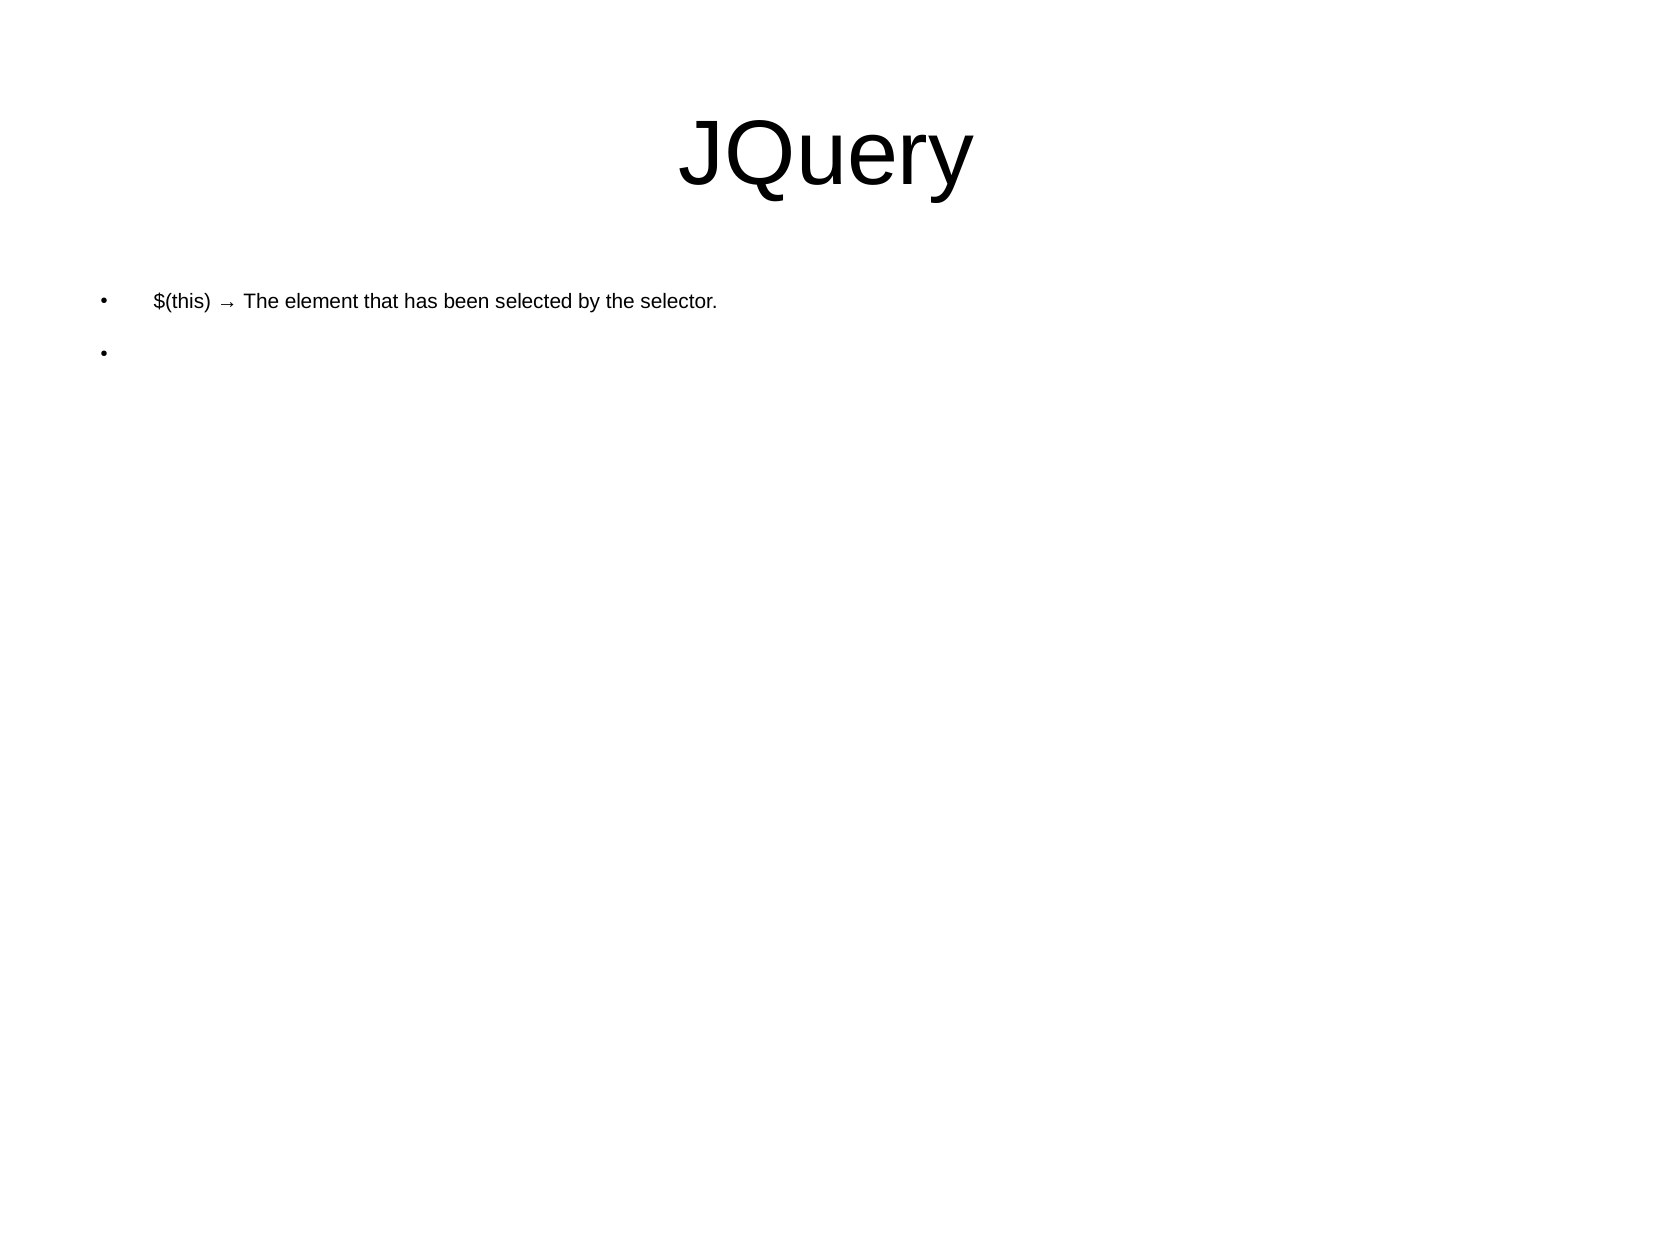

# JQuery
$(this) → The element that has been selected by the selector.